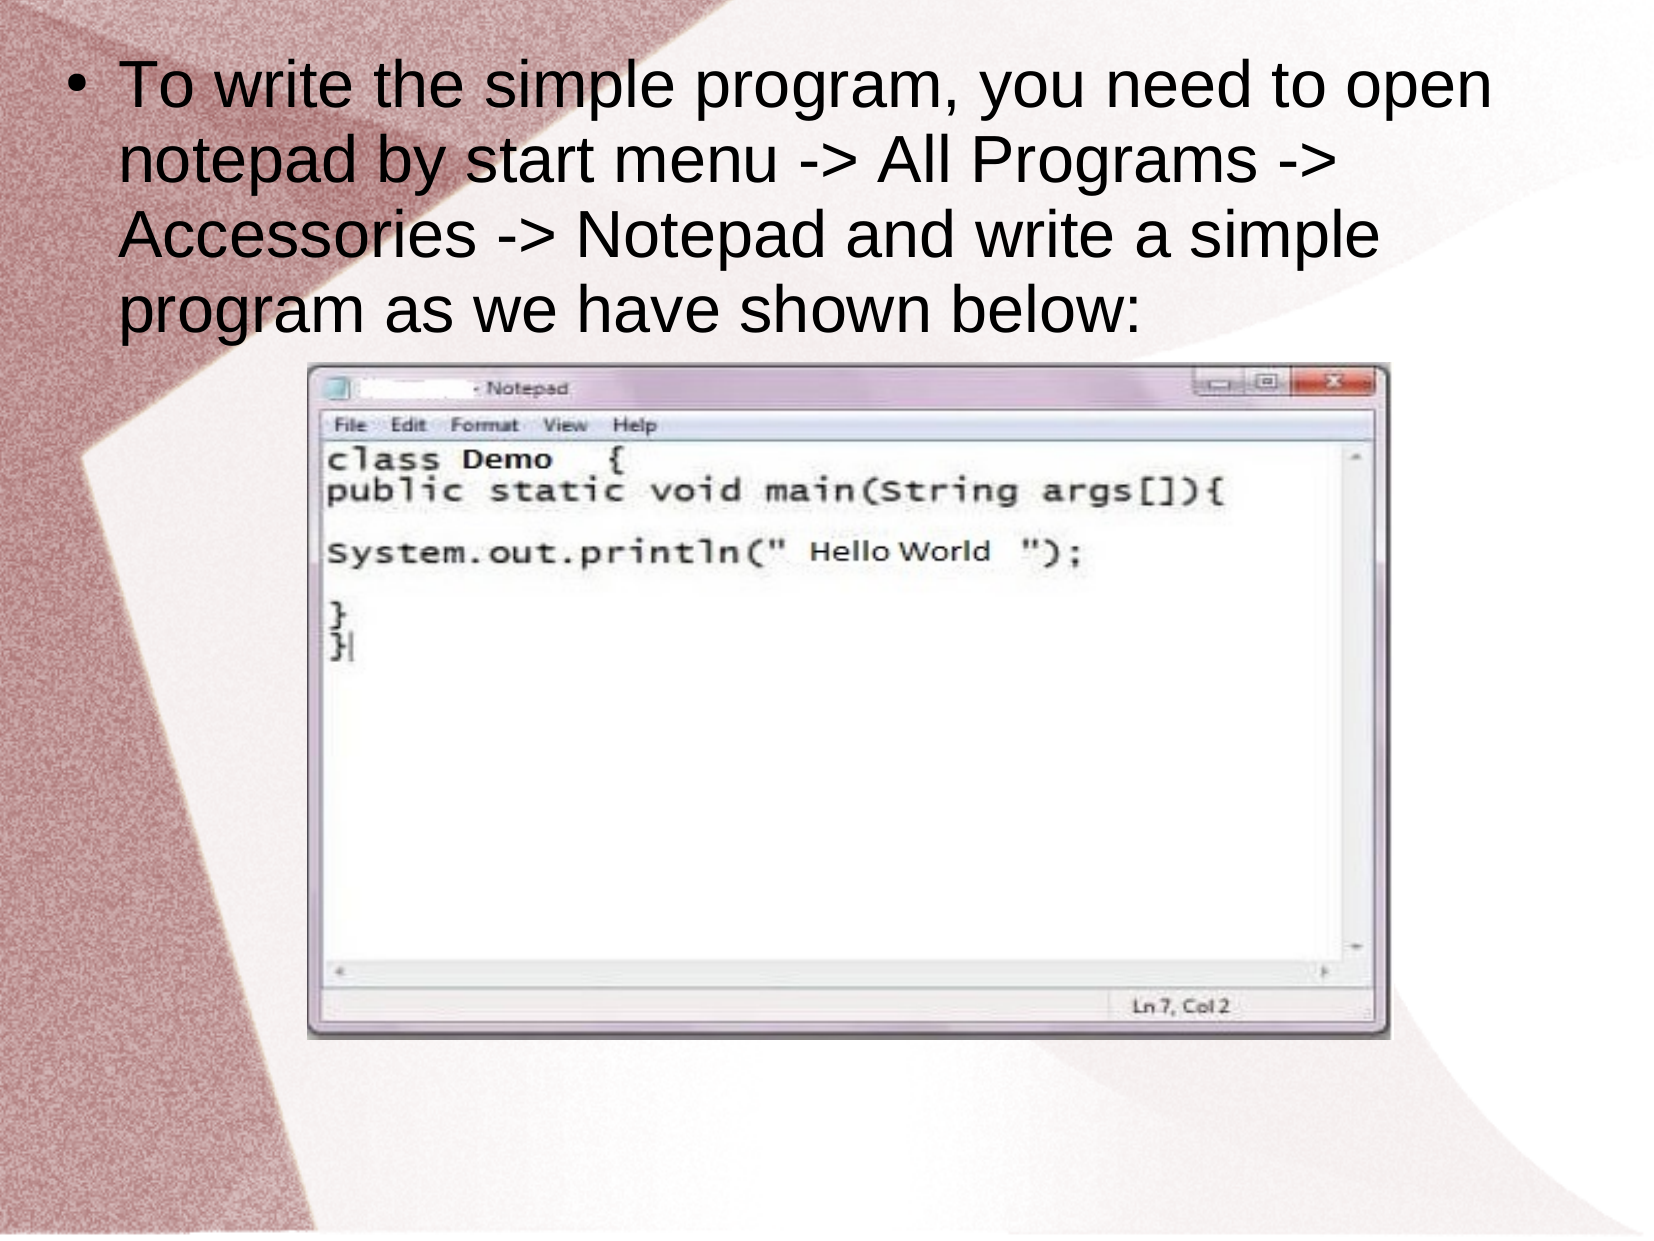

# To write the simple program, you need to open notepad by start menu -> All Programs -> Accessories -> Notepad and write a simple program as we have shown below: